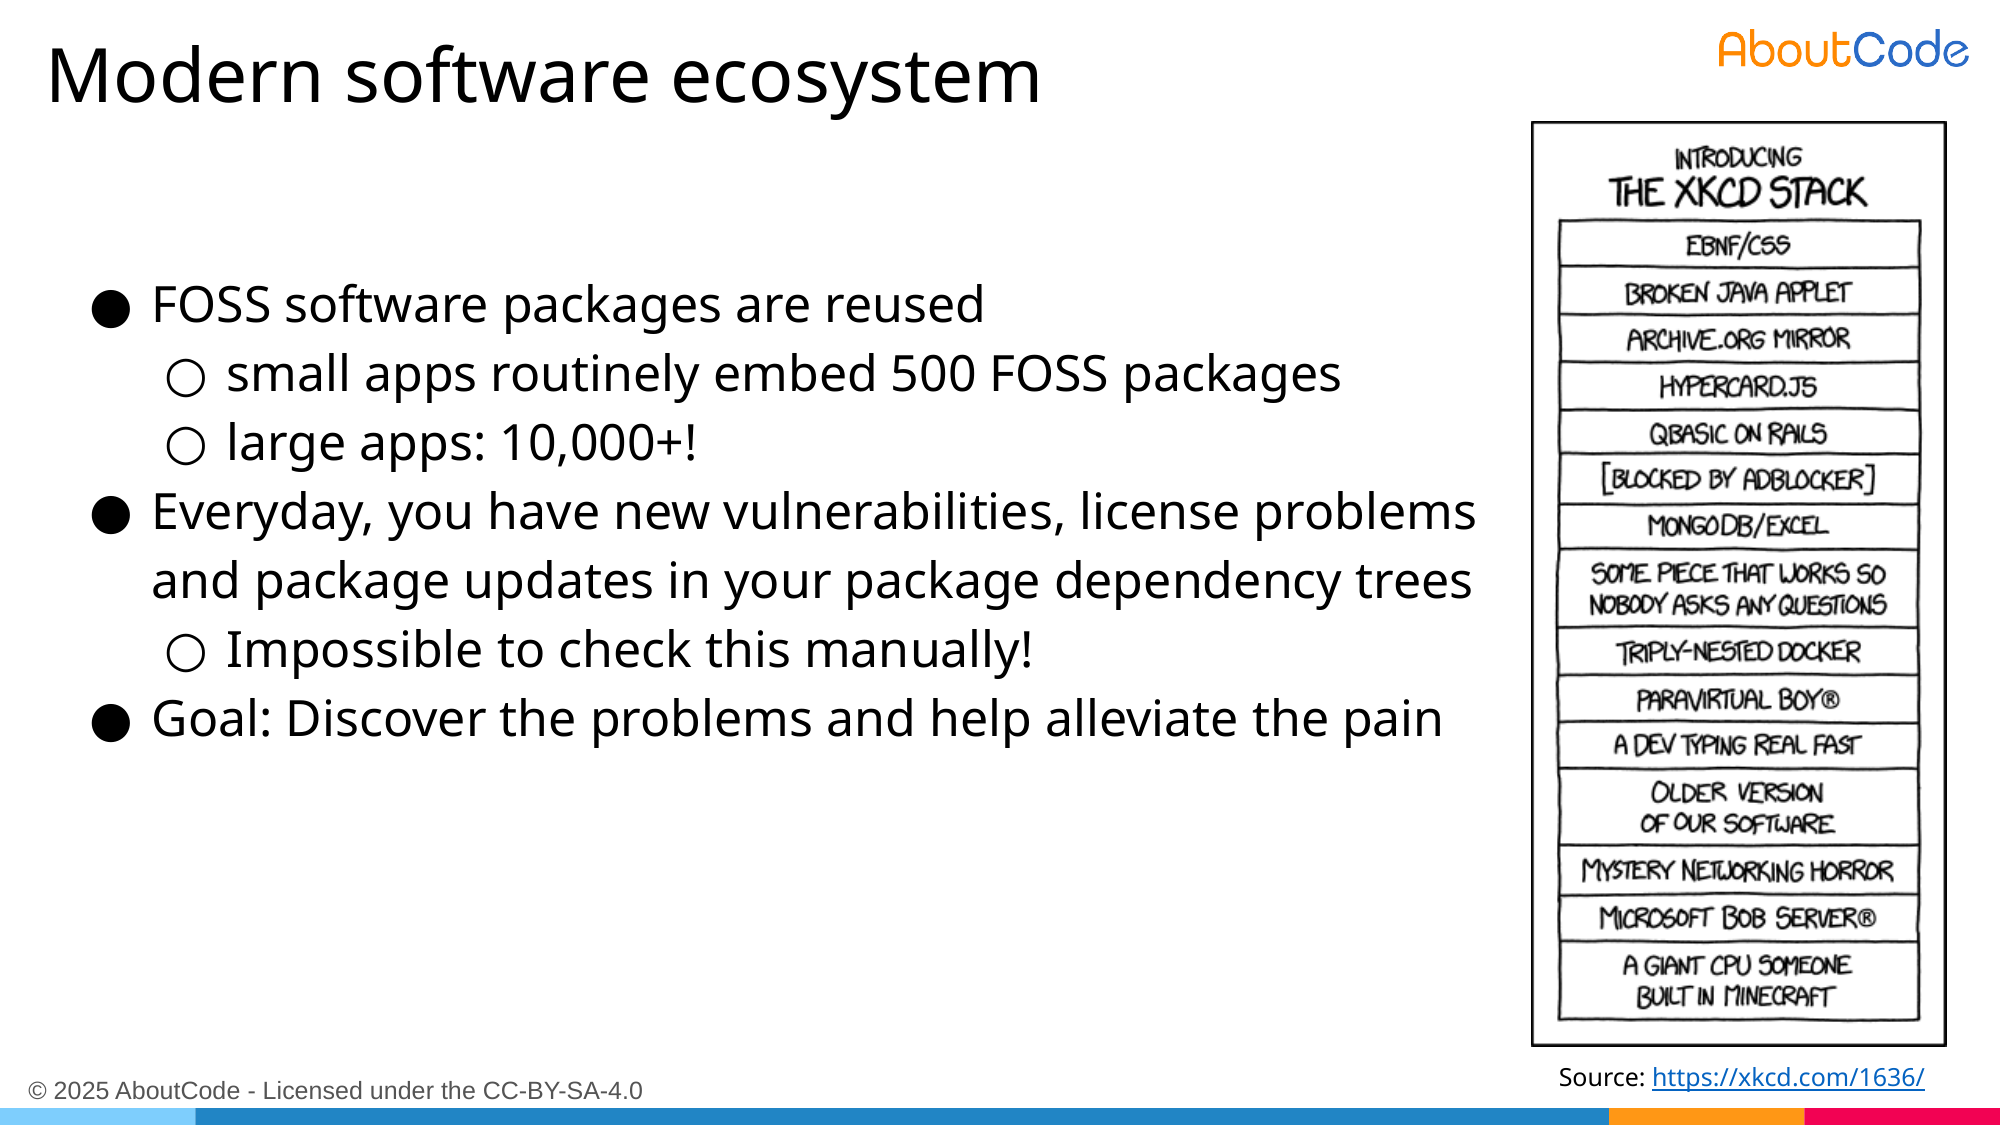

# Modern software ecosystem
FOSS software packages are reused
small apps routinely embed 500 FOSS packages
large apps: 10,000+!
Everyday, you have new vulnerabilities, license problems and package updates in your package dependency trees
Impossible to check this manually!
Goal: Discover the problems and help alleviate the pain
Source: https://xkcd.com/1636/